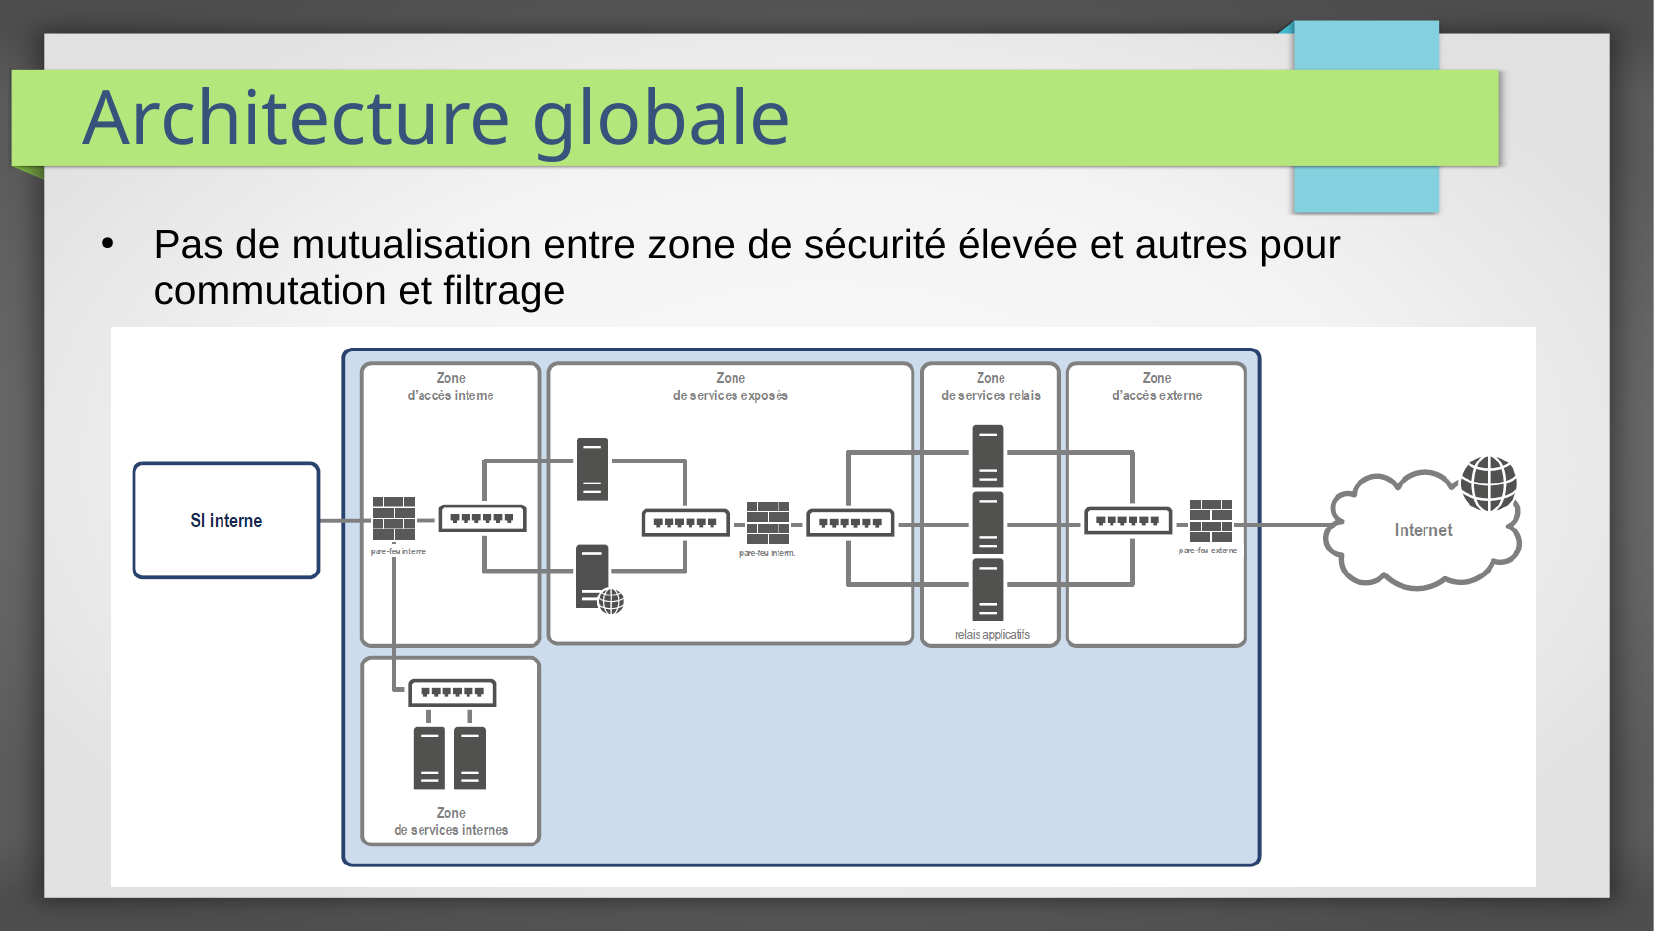

# Architecture globale
Pas de mutualisation entre zone de sécurité élevée et autres pour commutation et filtrage